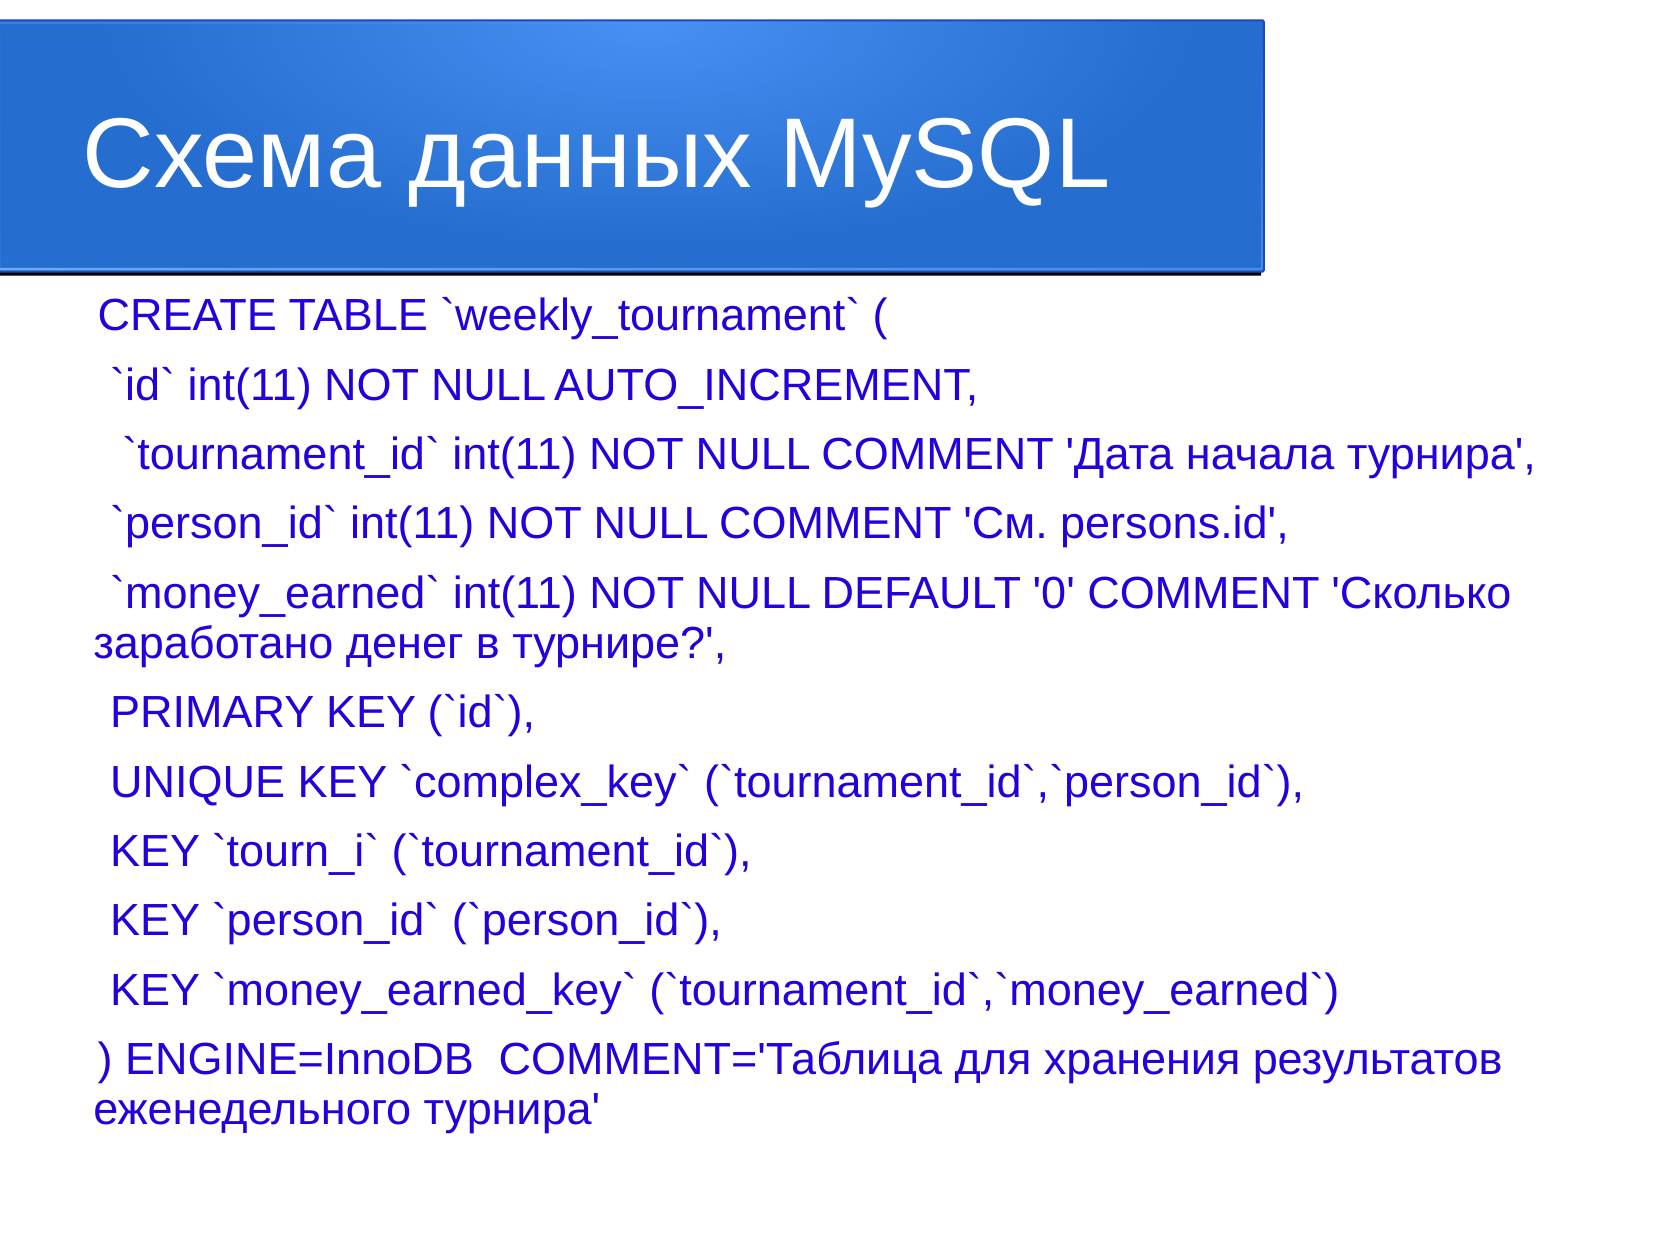

# Схема данных MySQL
CREATE TABLE `weekly_tournament` (
 `id` int(11) NOT NULL AUTO_INCREMENT,
 `tournament_id` int(11) NOT NULL COMMENT 'Дата начала турнира',
 `person_id` int(11) NOT NULL COMMENT 'См. persons.id',
 `money_earned` int(11) NOT NULL DEFAULT '0' COMMENT 'Сколько заработано денег в турнире?',
 PRIMARY KEY (`id`),
 UNIQUE KEY `complex_key` (`tournament_id`,`person_id`),
 KEY `tourn_i` (`tournament_id`),
 KEY `person_id` (`person_id`),
 KEY `money_earned_key` (`tournament_id`,`money_earned`)
) ENGINE=InnoDB COMMENT='Таблица для хранения результатов еженедельного турнира'